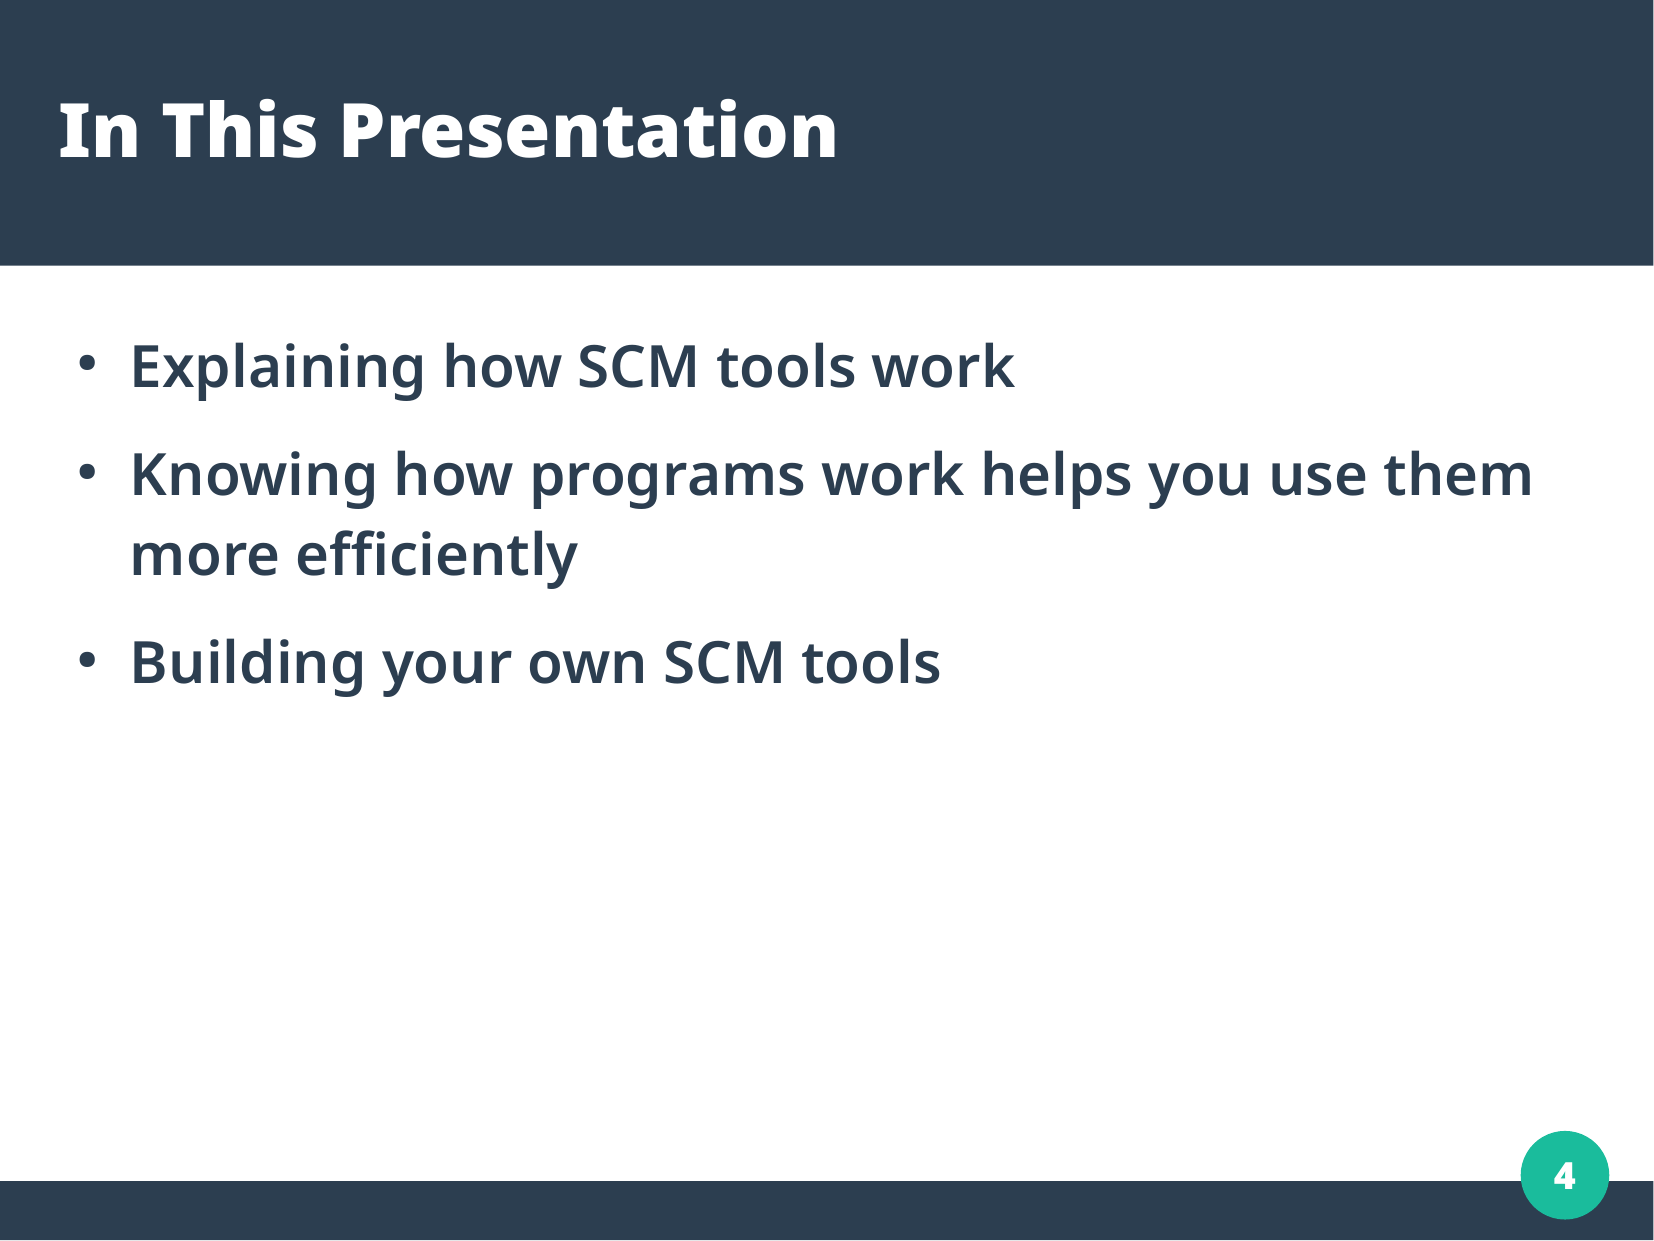

# In This Presentation
Explaining how SCM tools work
Knowing how programs work helps you use them more efficiently
Building your own SCM tools
4